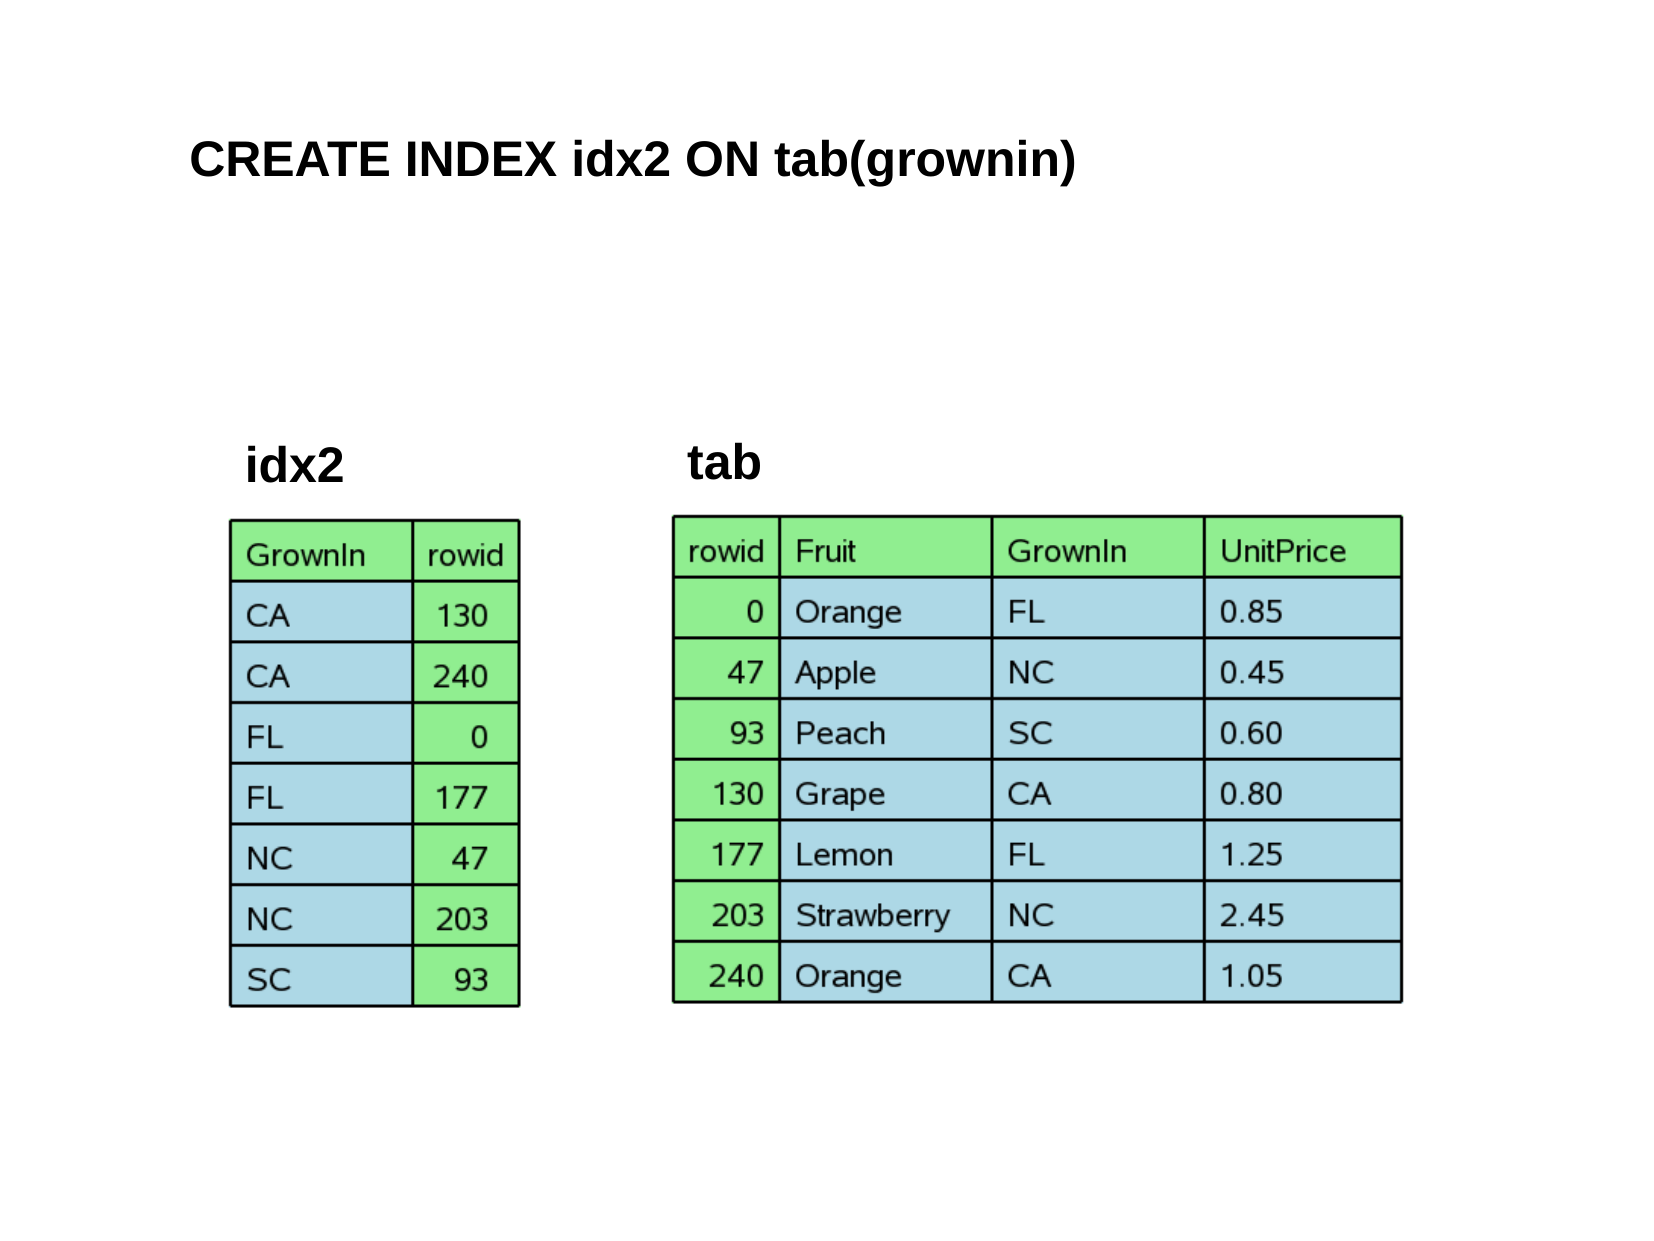

CREATE INDEX idx2 ON tab(grownin)
tab
idx2